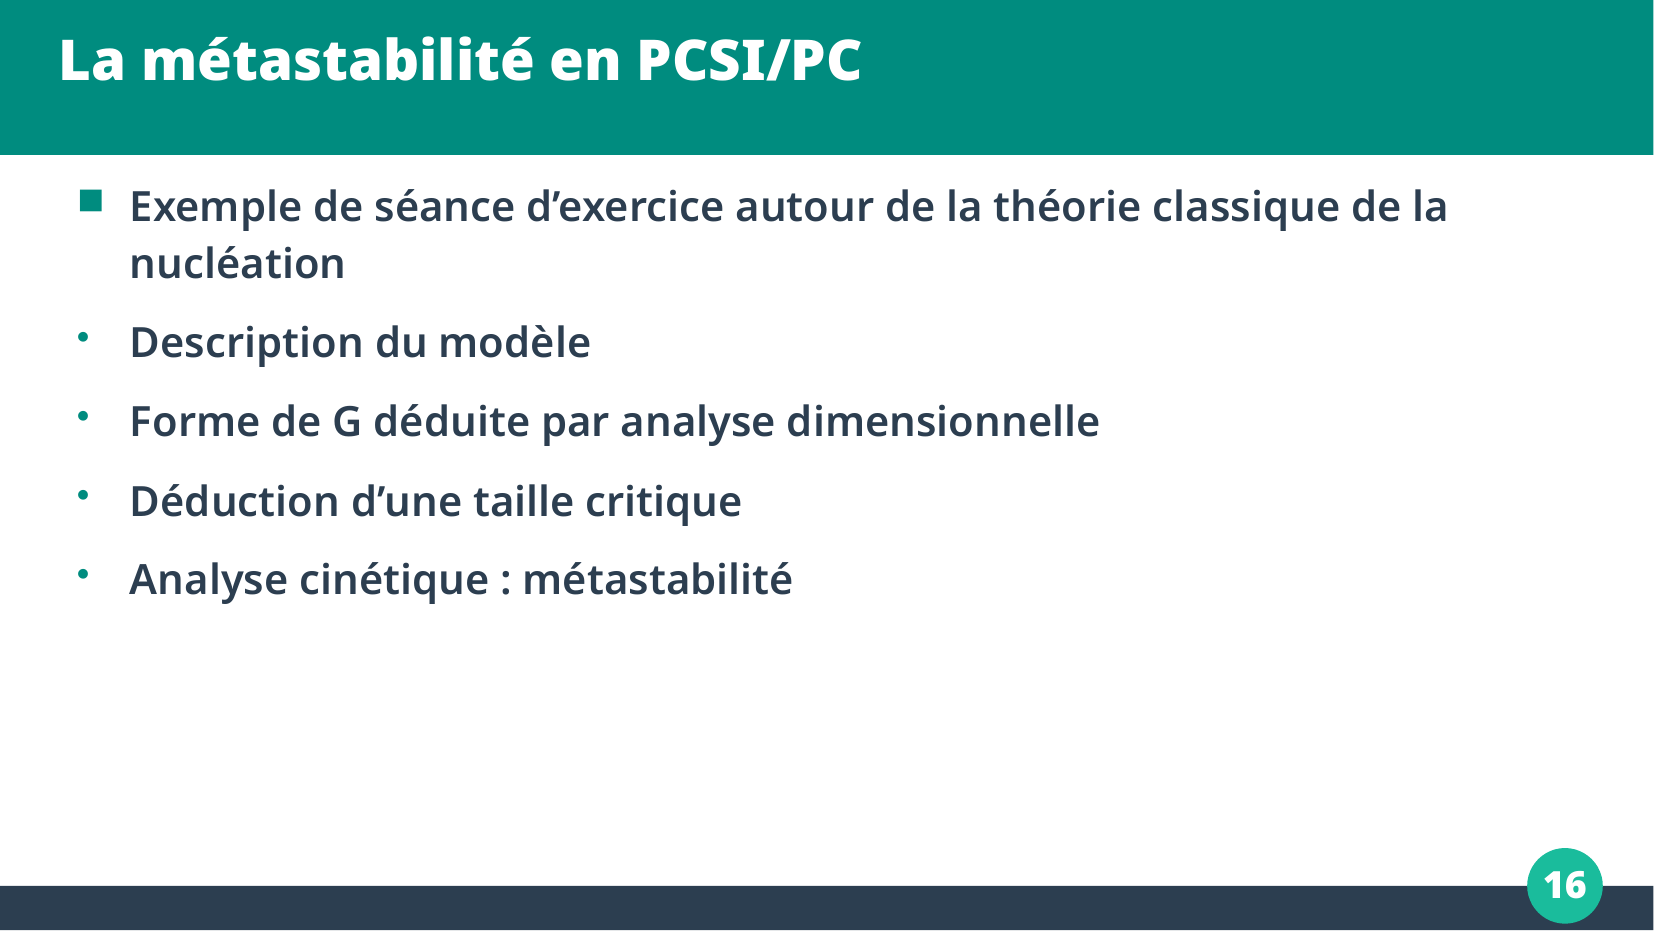

# La métastabilité en PCSI/PC
Exemple de séance d’exercice autour de la théorie classique de la nucléation
Description du modèle
Forme de G déduite par analyse dimensionnelle
Déduction d’une taille critique
Analyse cinétique : métastabilité